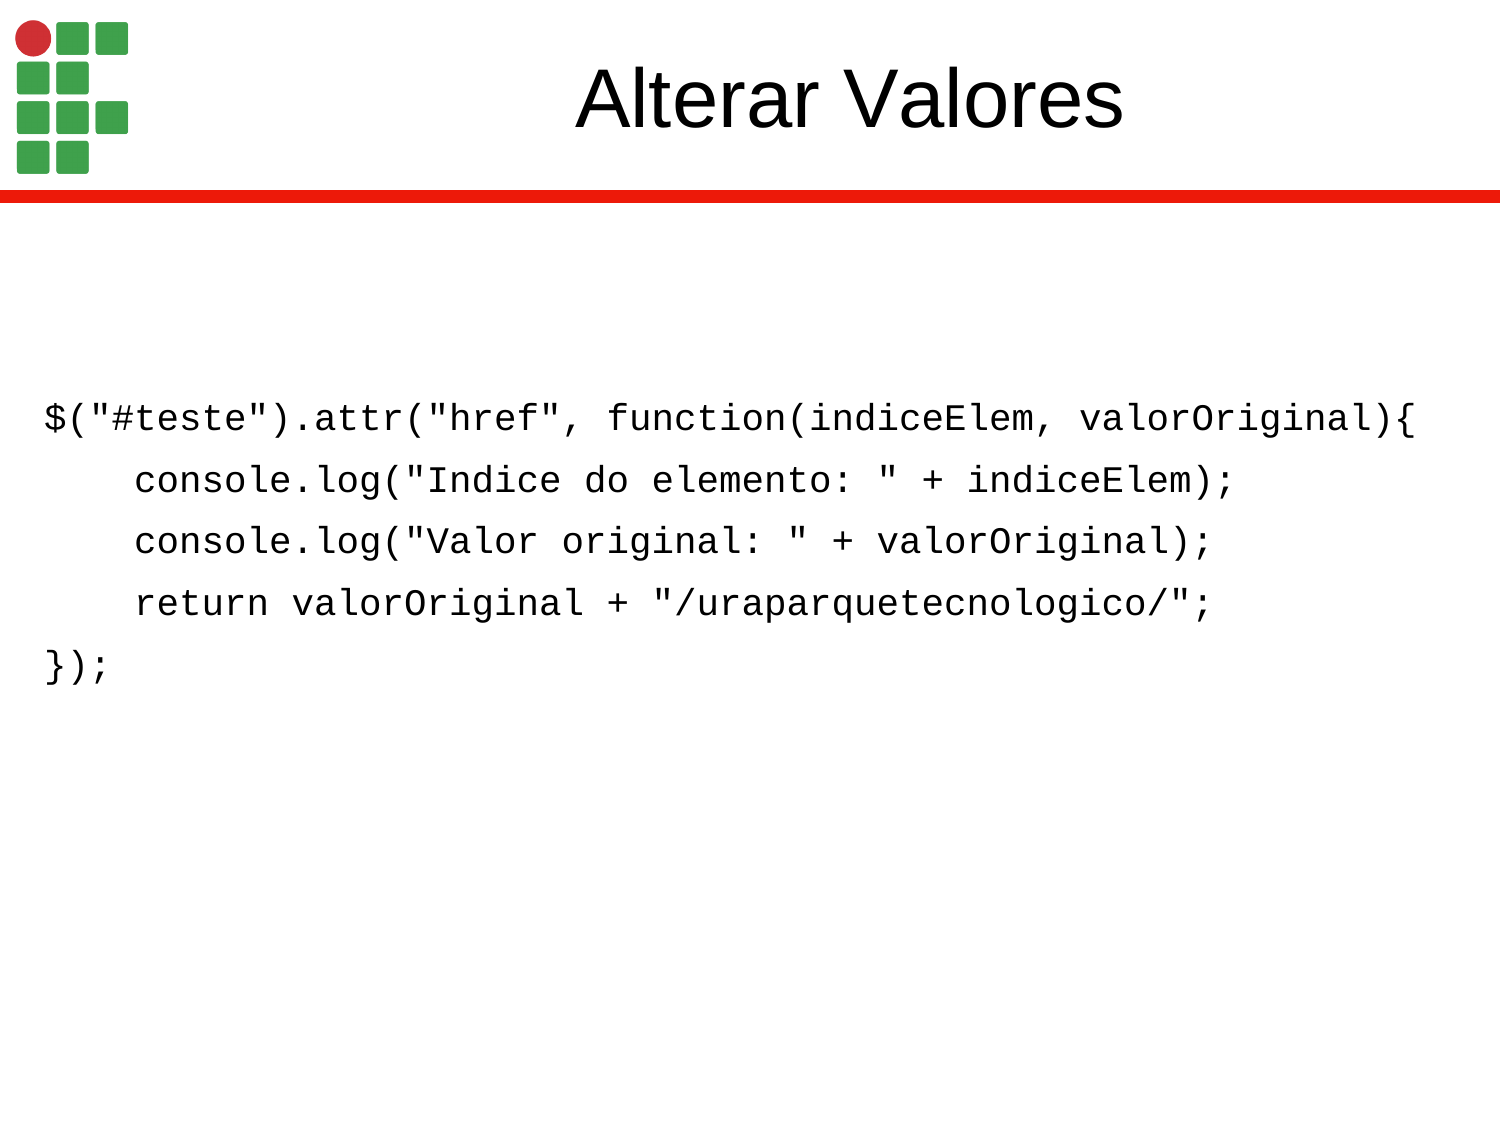

# Alterar Valores
$("#teste").attr("href", function(indiceElem, valorOriginal){
 console.log("Indice do elemento: " + indiceElem);
 console.log("Valor original: " + valorOriginal);
 return valorOriginal + "/uraparquetecnologico/";
});